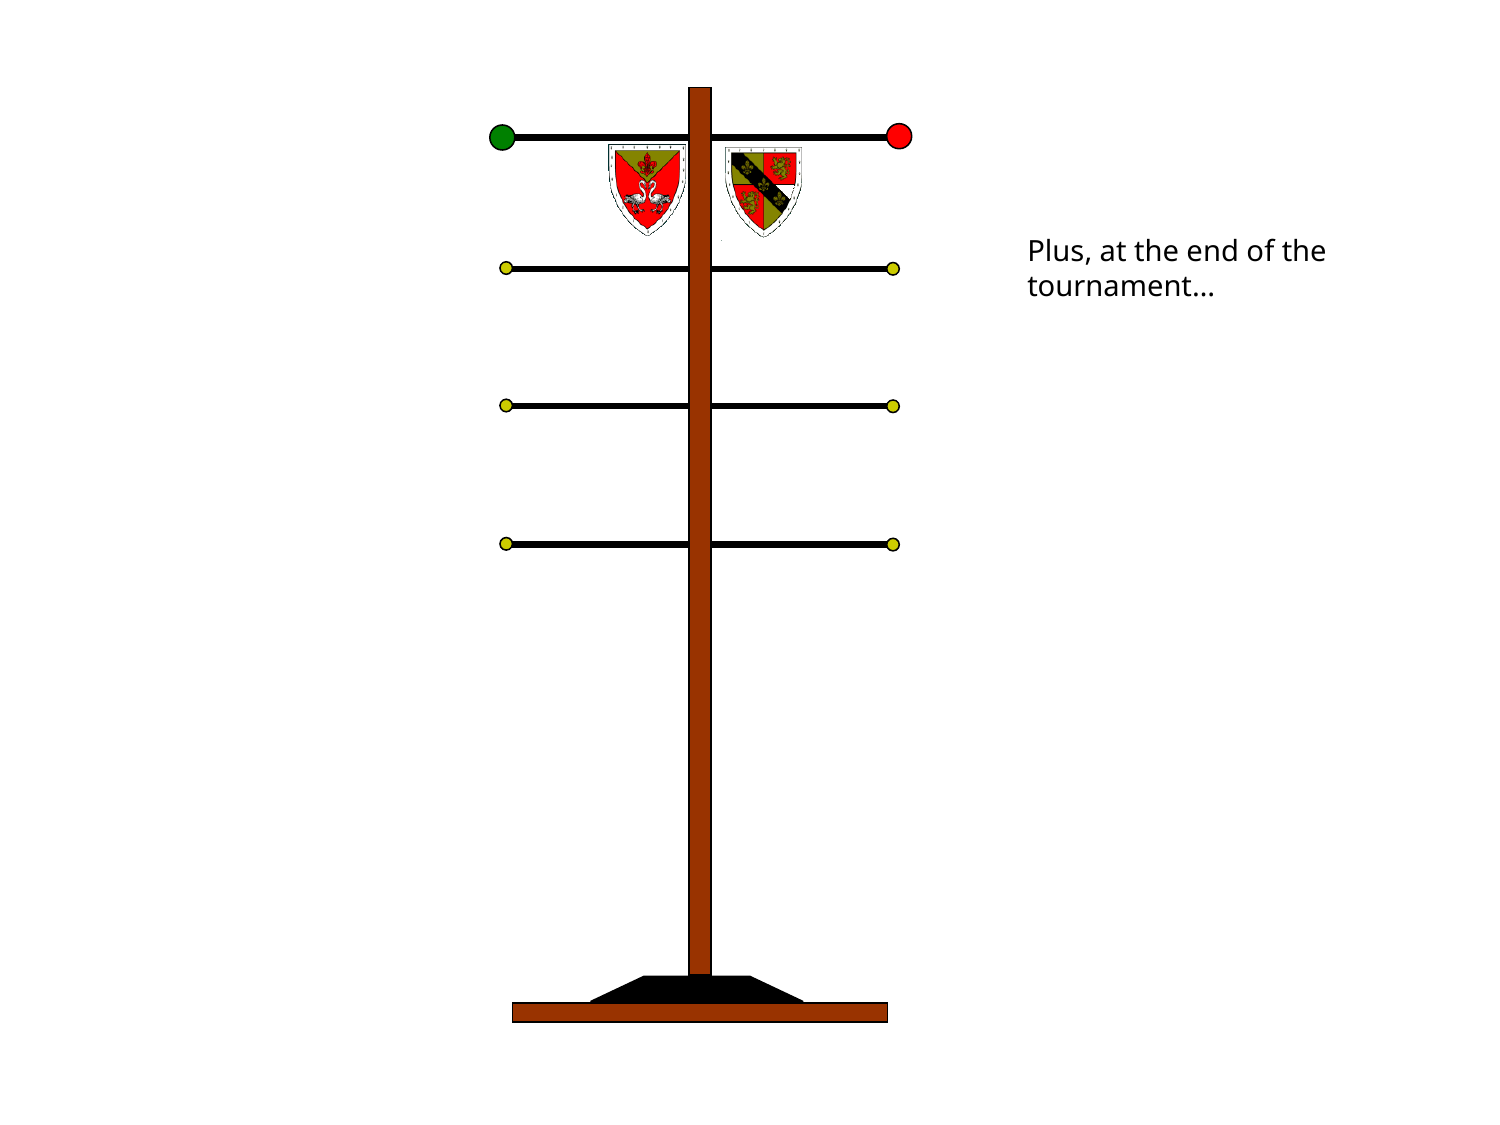

Plus, at the end of the
tournament…